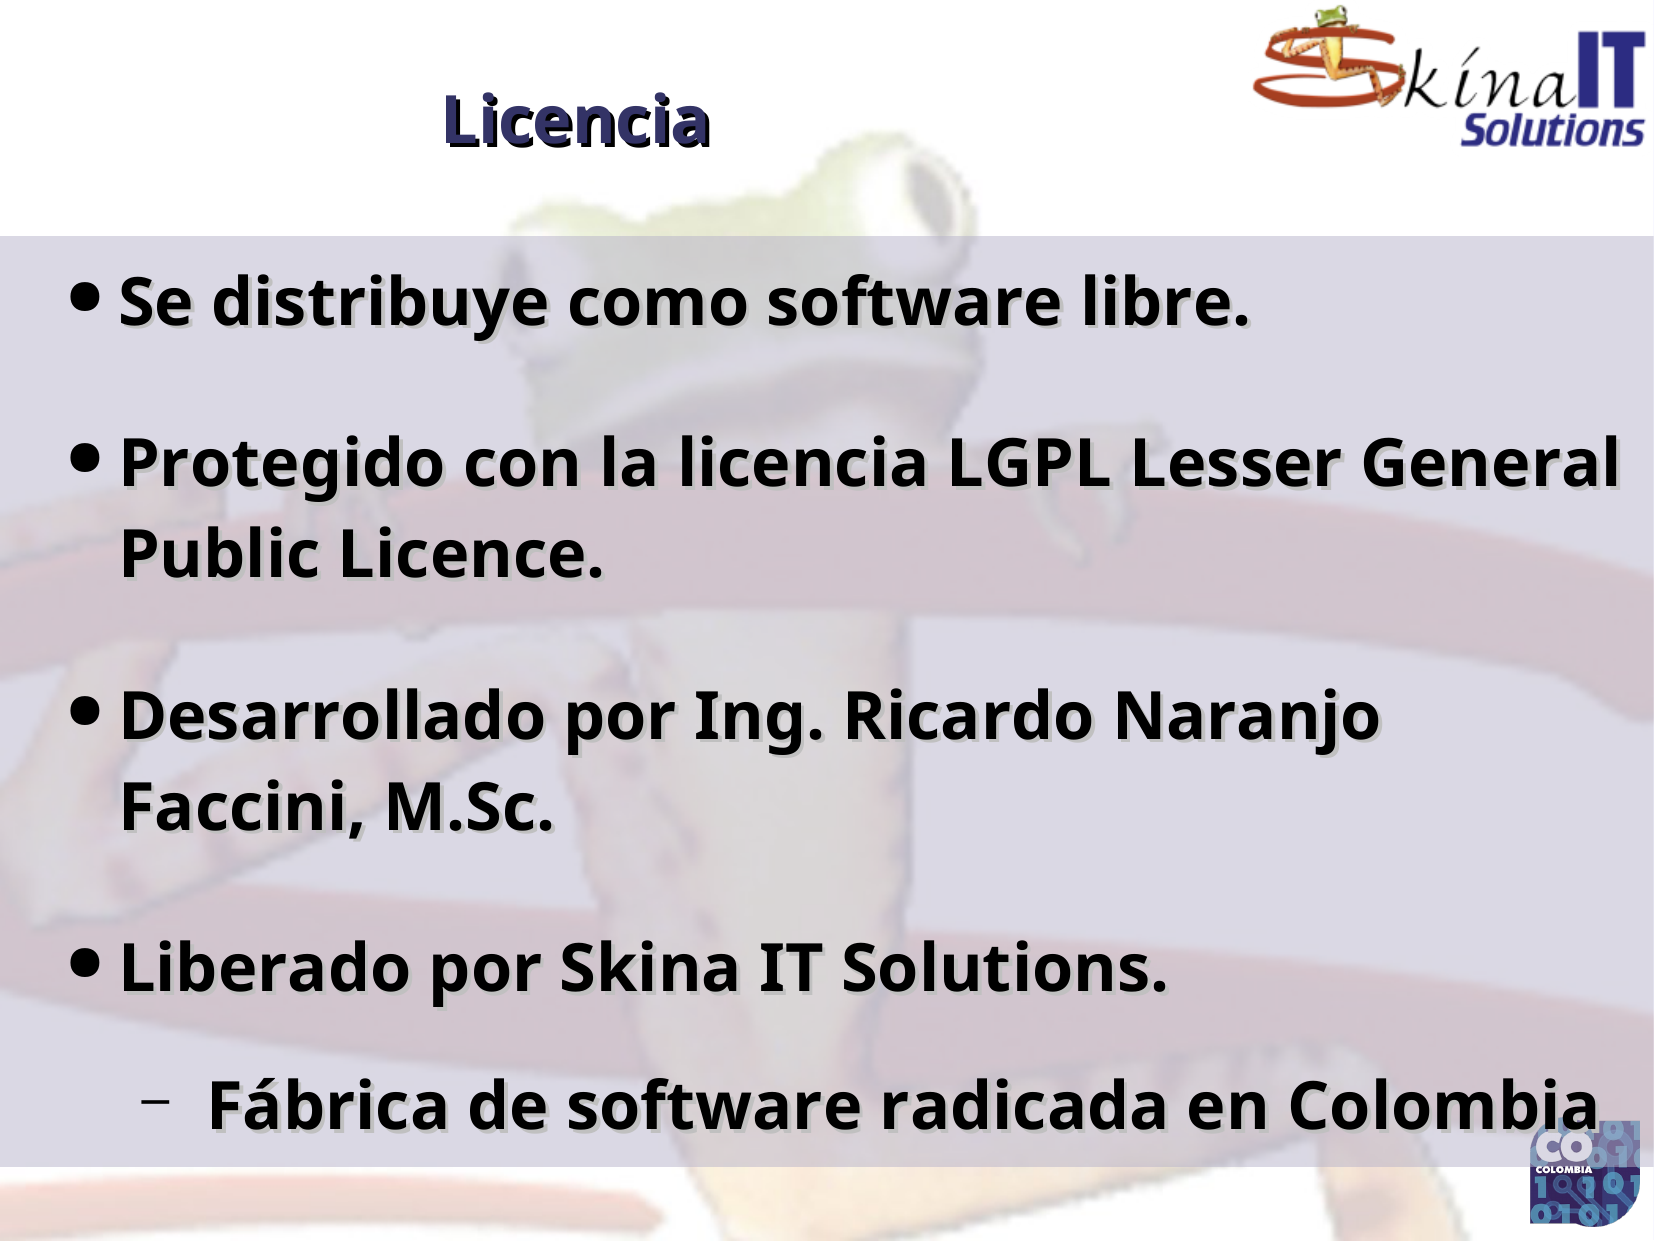

# Licencia
Se distribuye como software libre.
Protegido con la licencia LGPL Lesser General Public Licence.
Desarrollado por Ing. Ricardo Naranjo Faccini, M.Sc.
Liberado por Skina IT Solutions.
 Fábrica de software radicada en Colombia